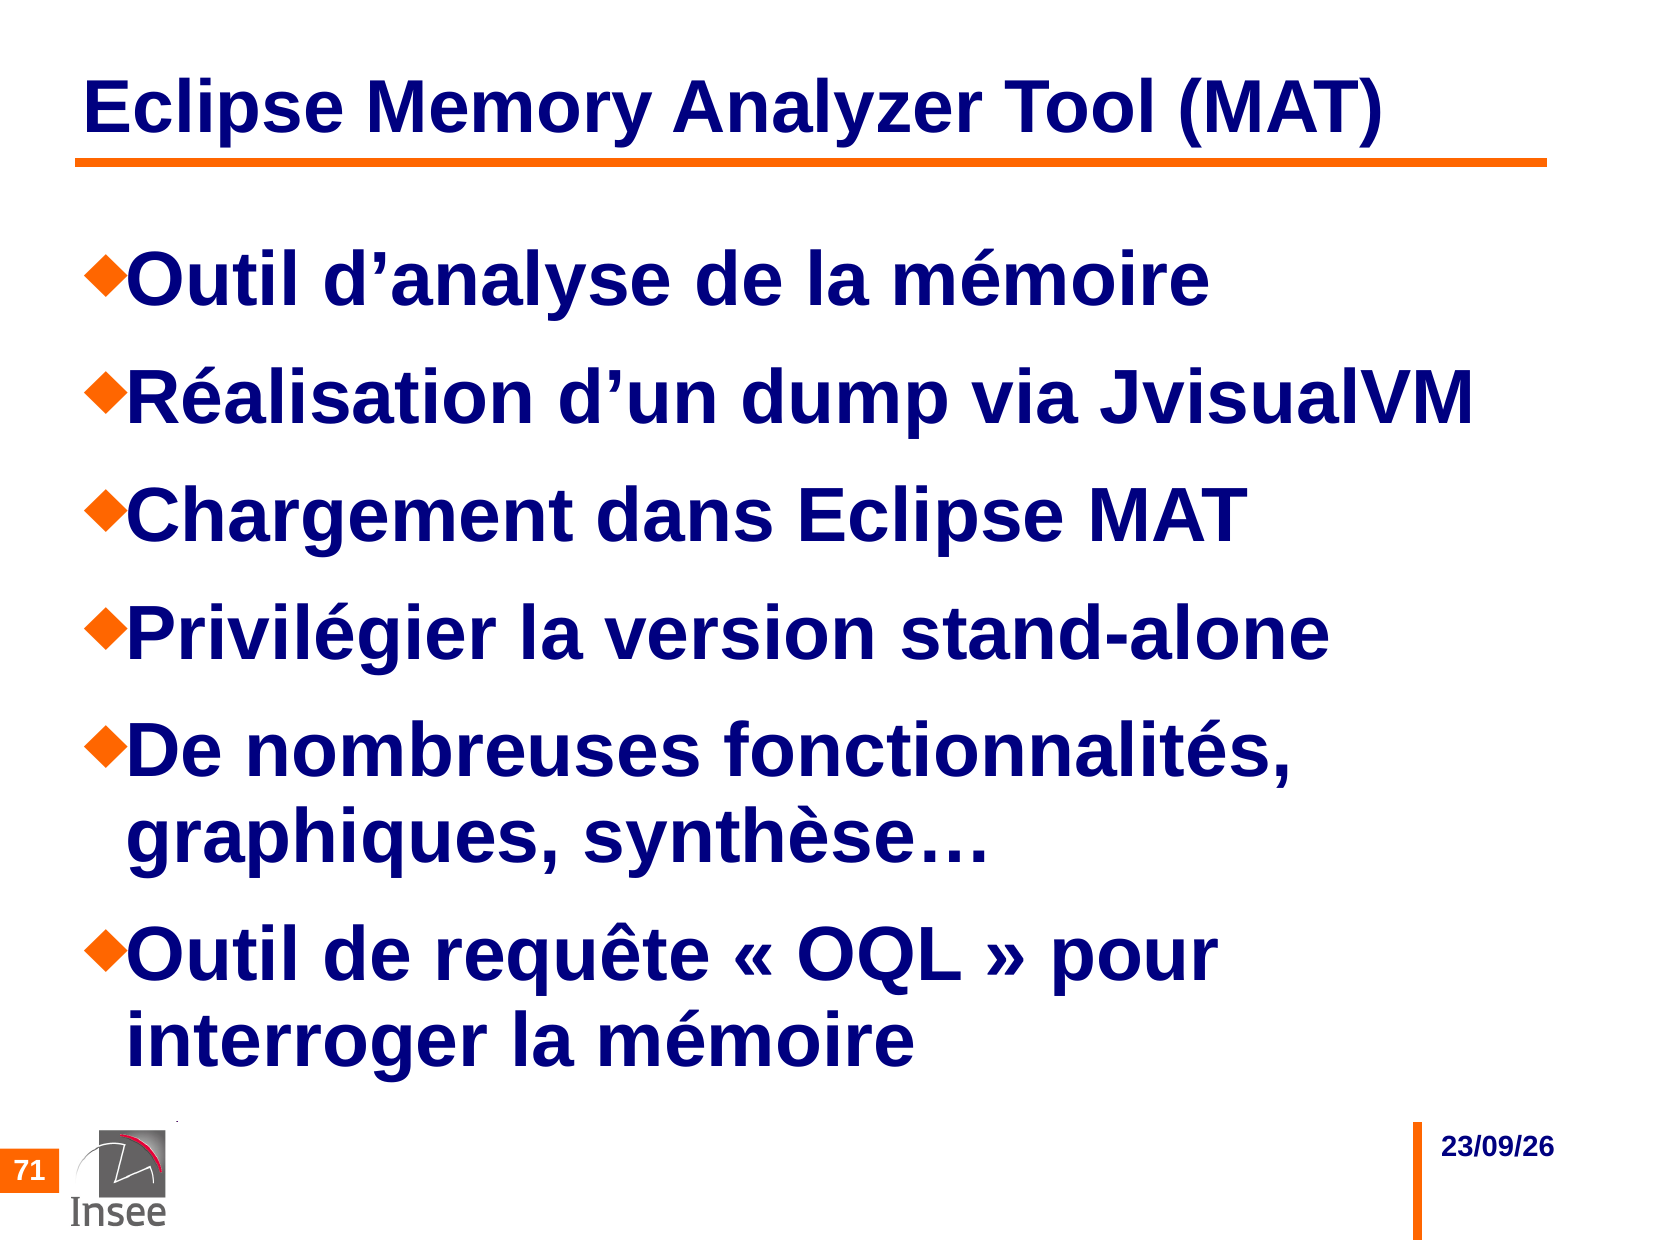

# Eclipse Memory Analyzer Tool (MAT)
Outil d’analyse de la mémoire
Réalisation d’un dump via JvisualVM
Chargement dans Eclipse MAT
Privilégier la version stand-alone
De nombreuses fonctionnalités, graphiques, synthèse…
Outil de requête « OQL » pour interroger la mémoire
71